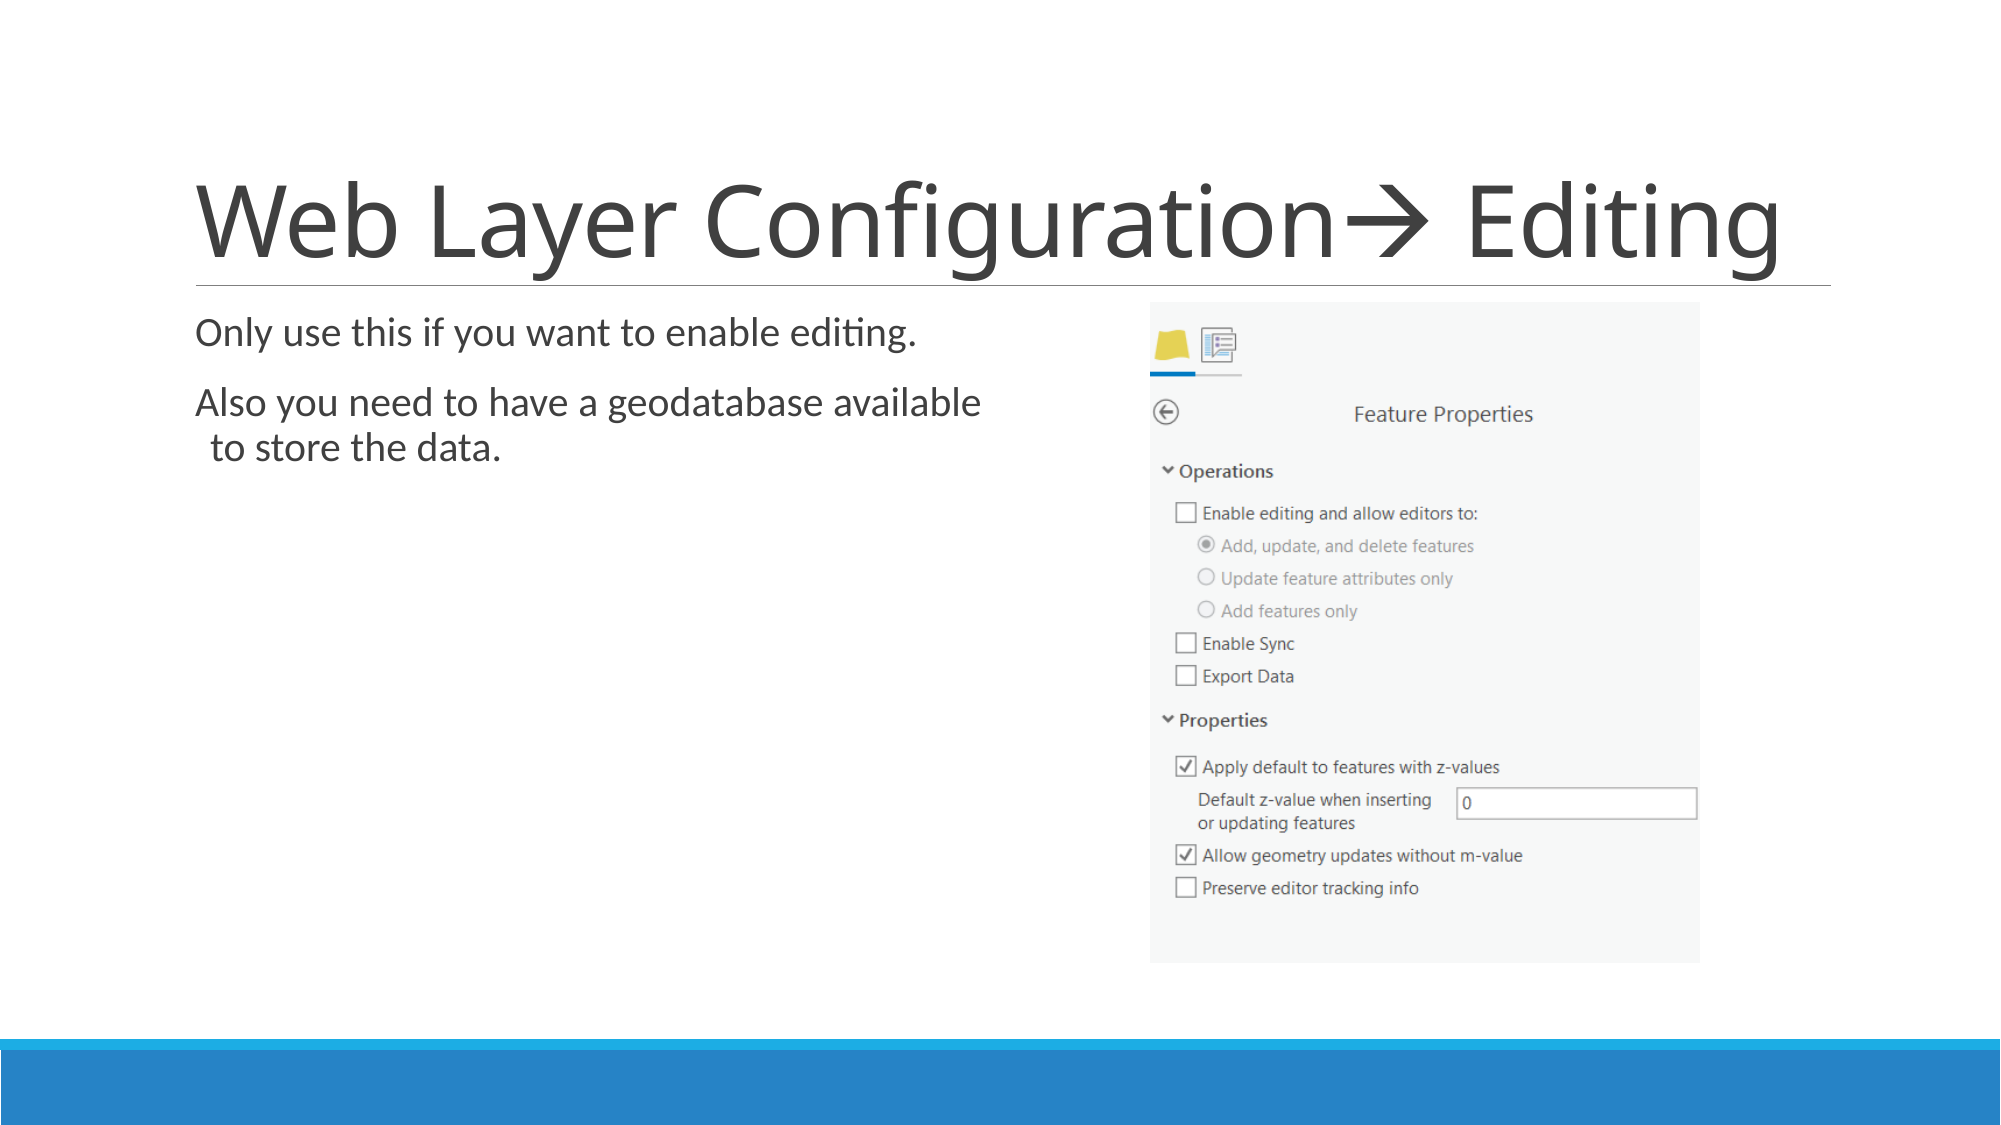

# Web Layer Configuration Editing
Only use this if you want to enable editing.
Also you need to have a geodatabase available to store the data.